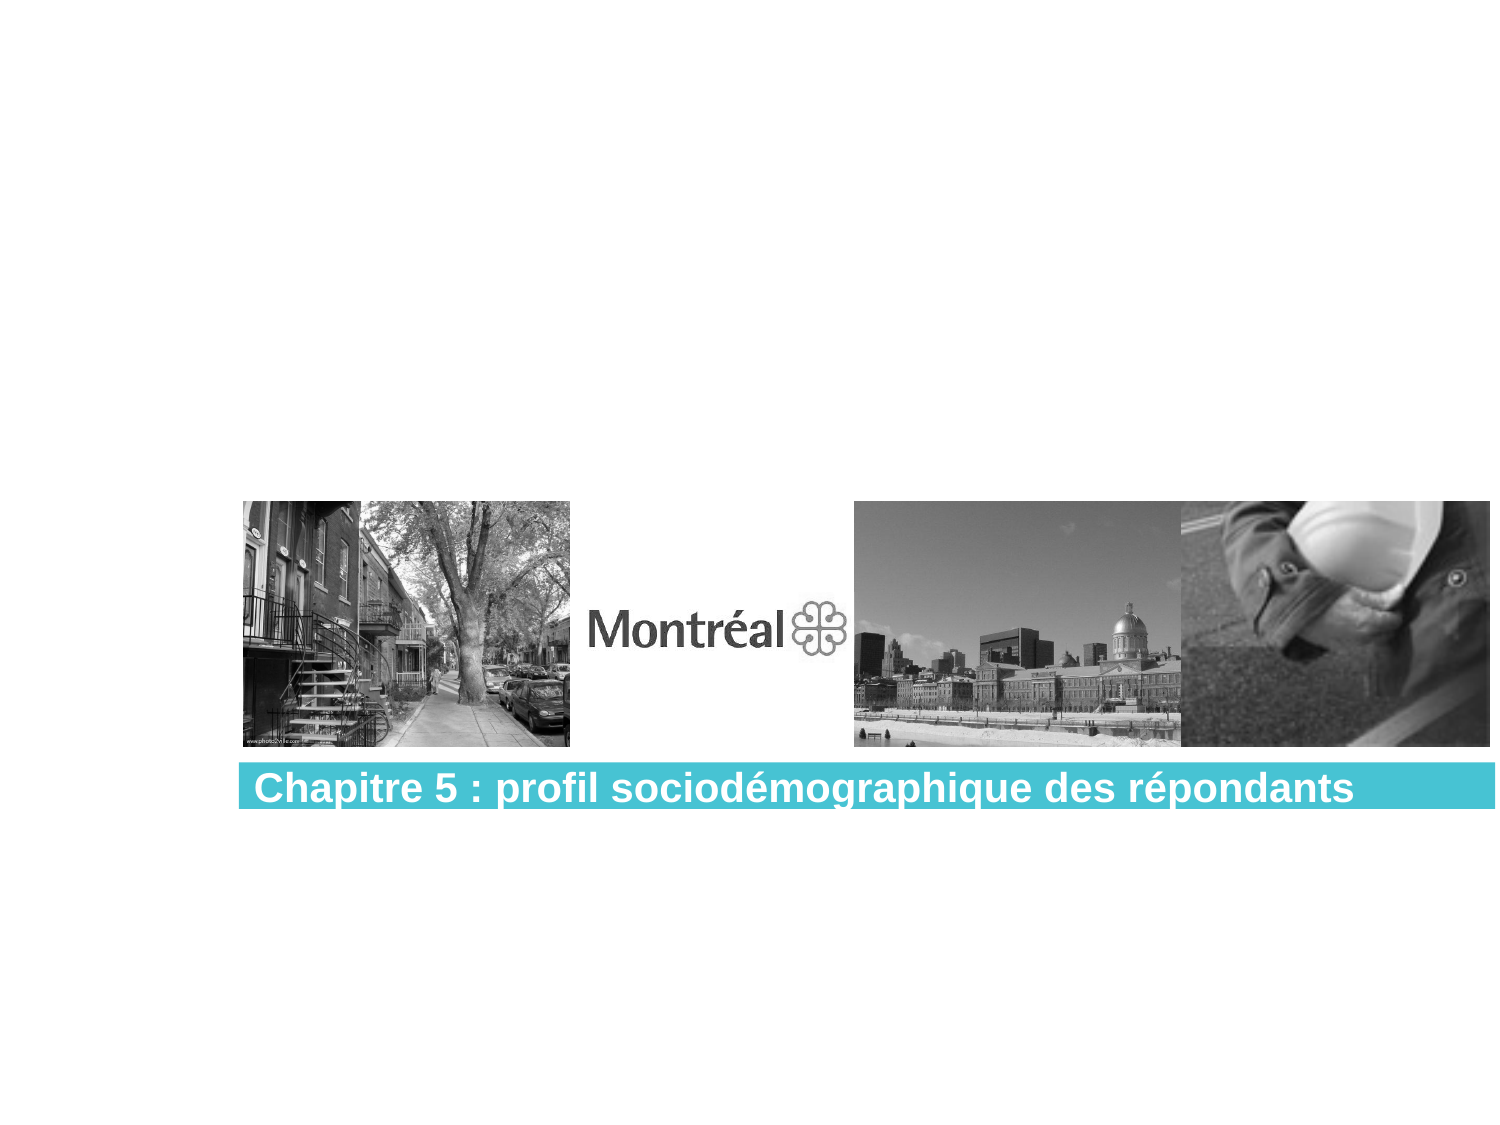

# Chapitre 5 : profil sociodémographique des répondants